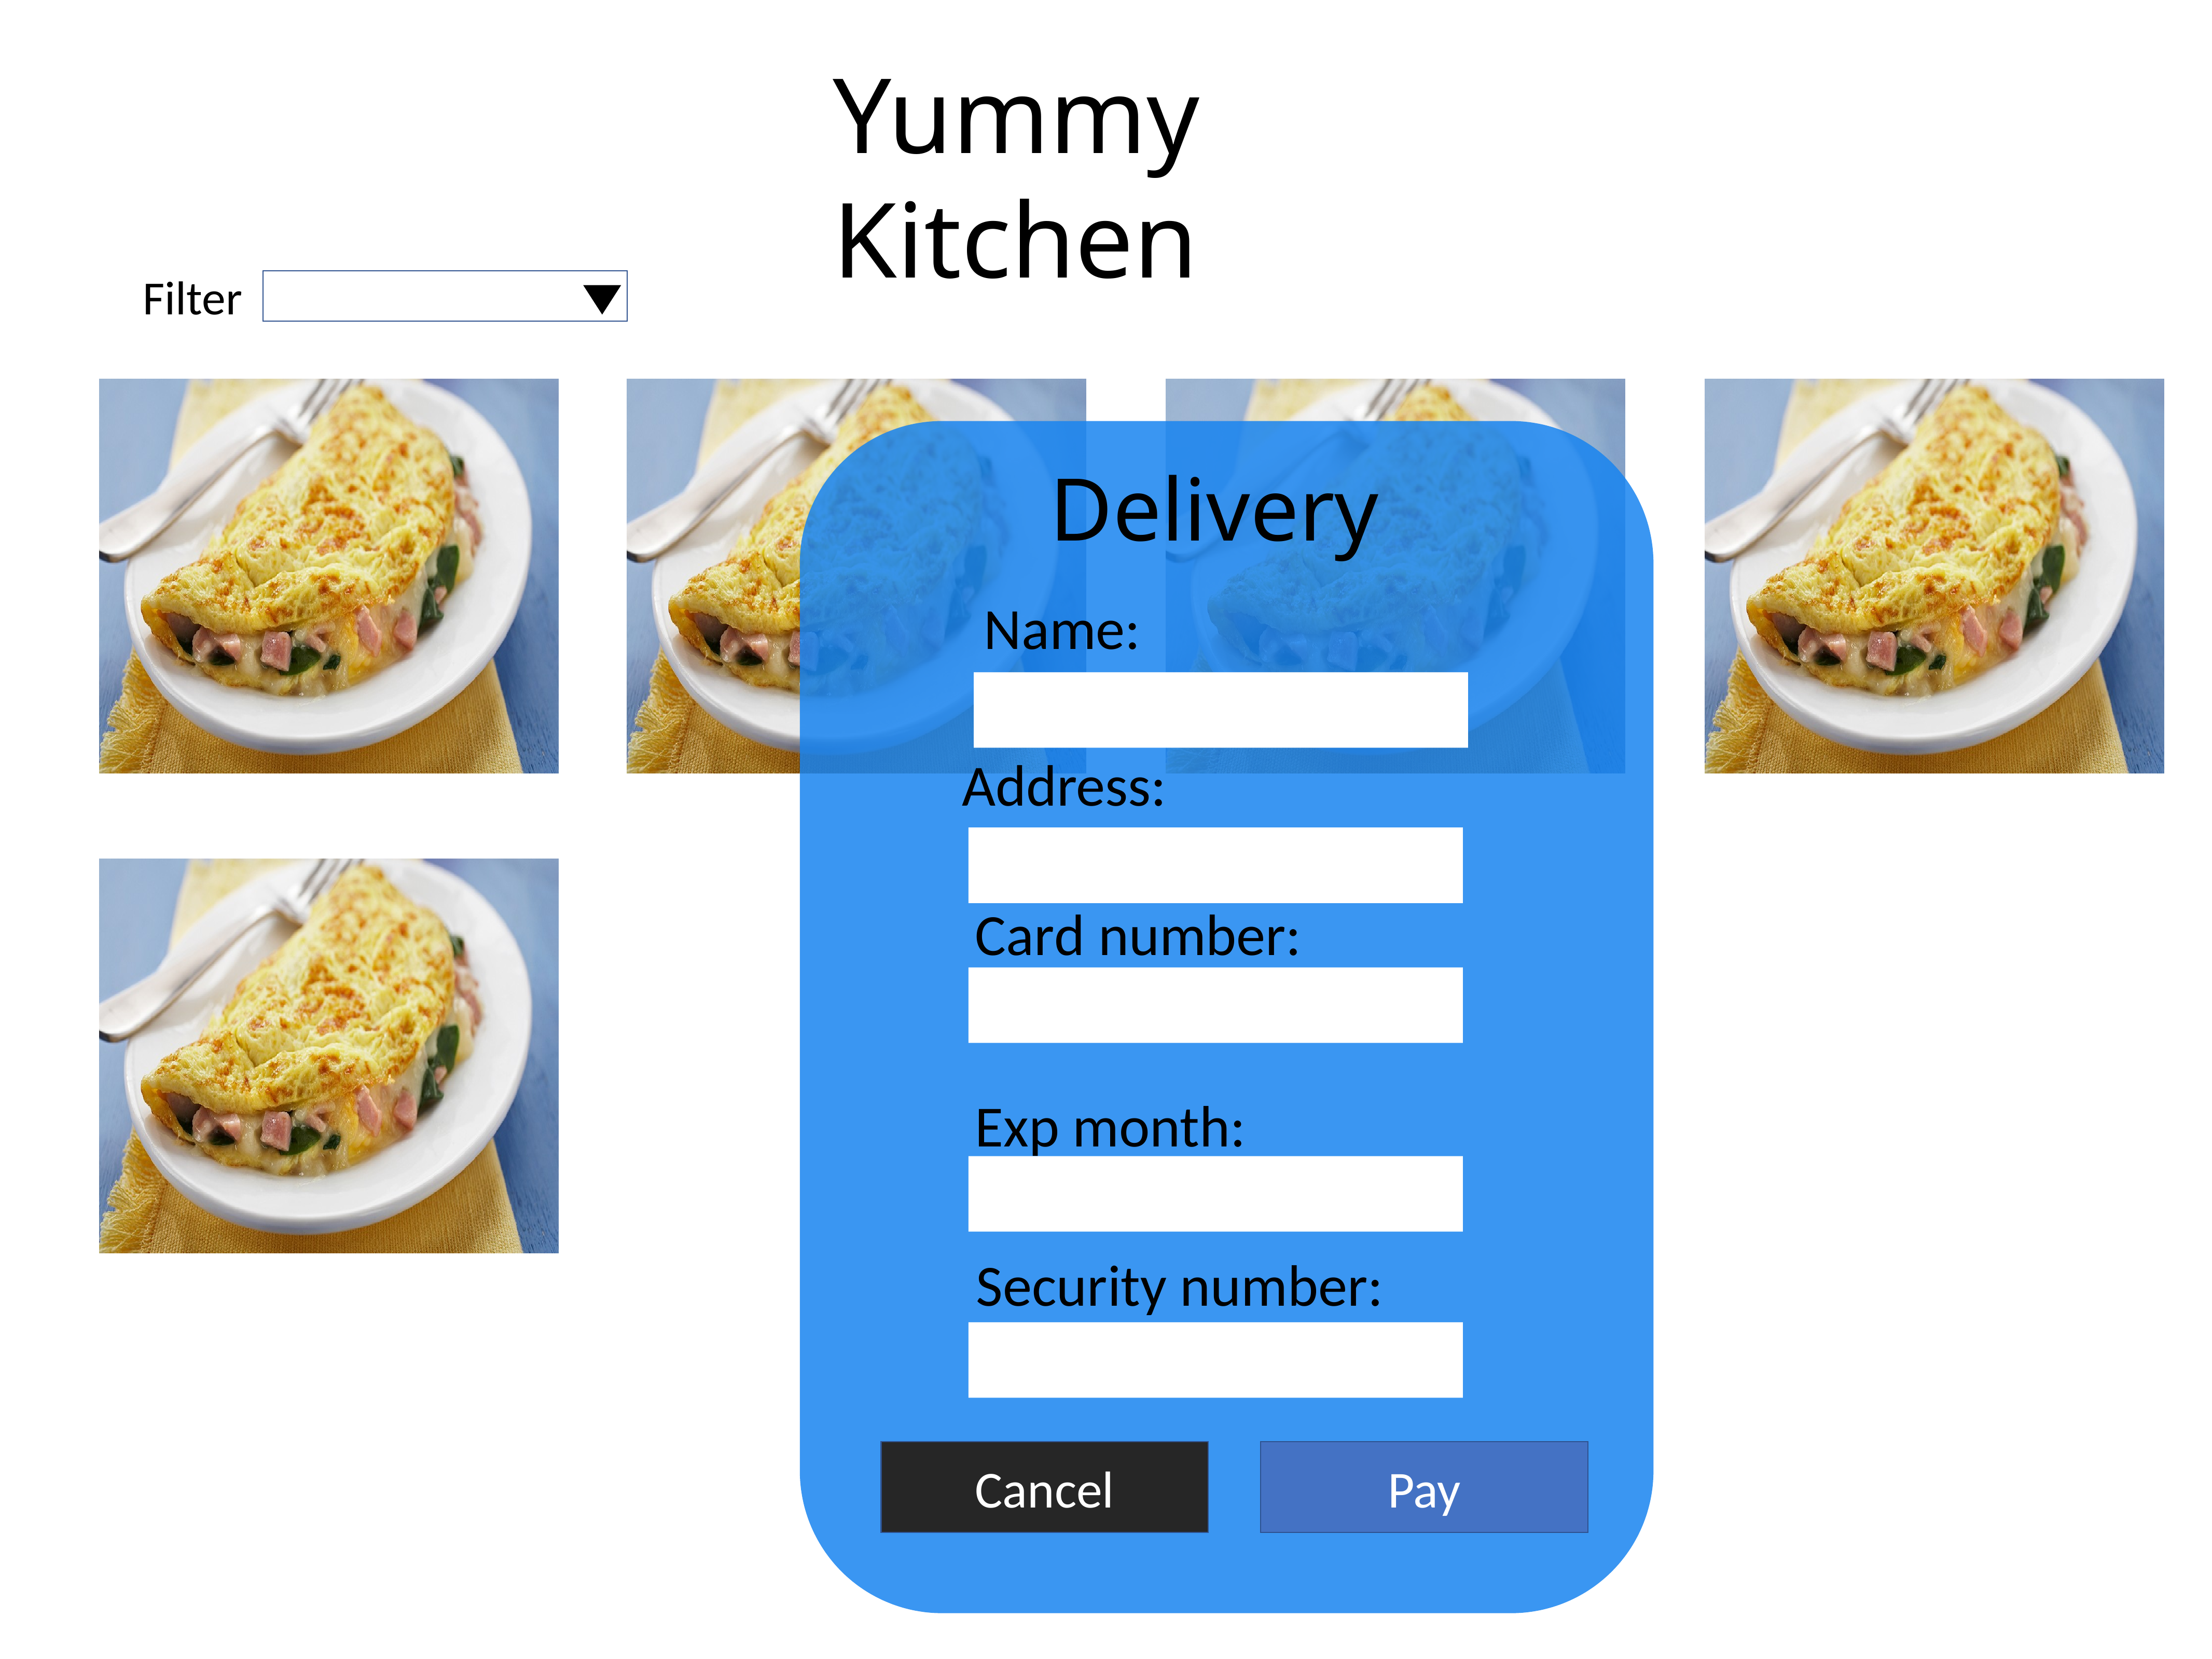

Yummy Kitchen
Filter
Delivery
Name:
Address:
Card number:
Exp month:
Security number:
Cancel
Pay